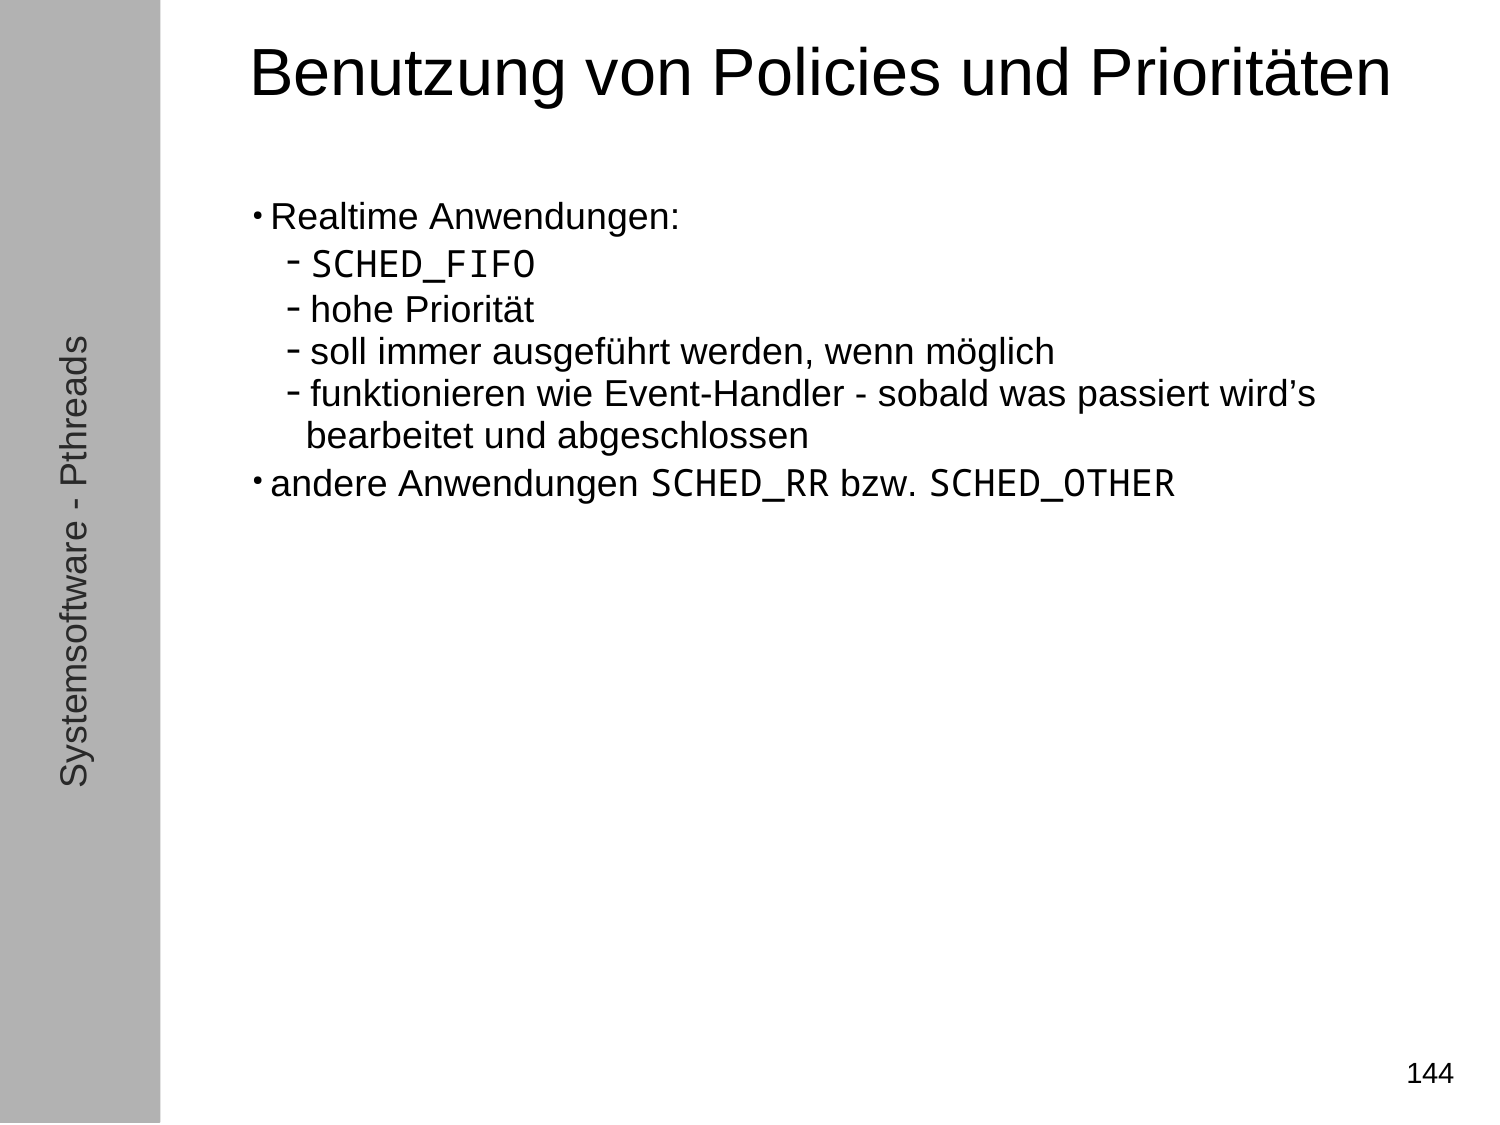

Benutzung von Policies und Prioritäten
Realtime Anwendungen:
SCHED_FIFO
hohe Priorität
soll immer ausgeführt werden, wenn möglich
funktionieren wie Event-Handler - sobald was passiert wird’s bearbeitet und abgeschlossen
andere Anwendungen SCHED_RR bzw. SCHED_OTHER
Systemsoftware - Pthreads